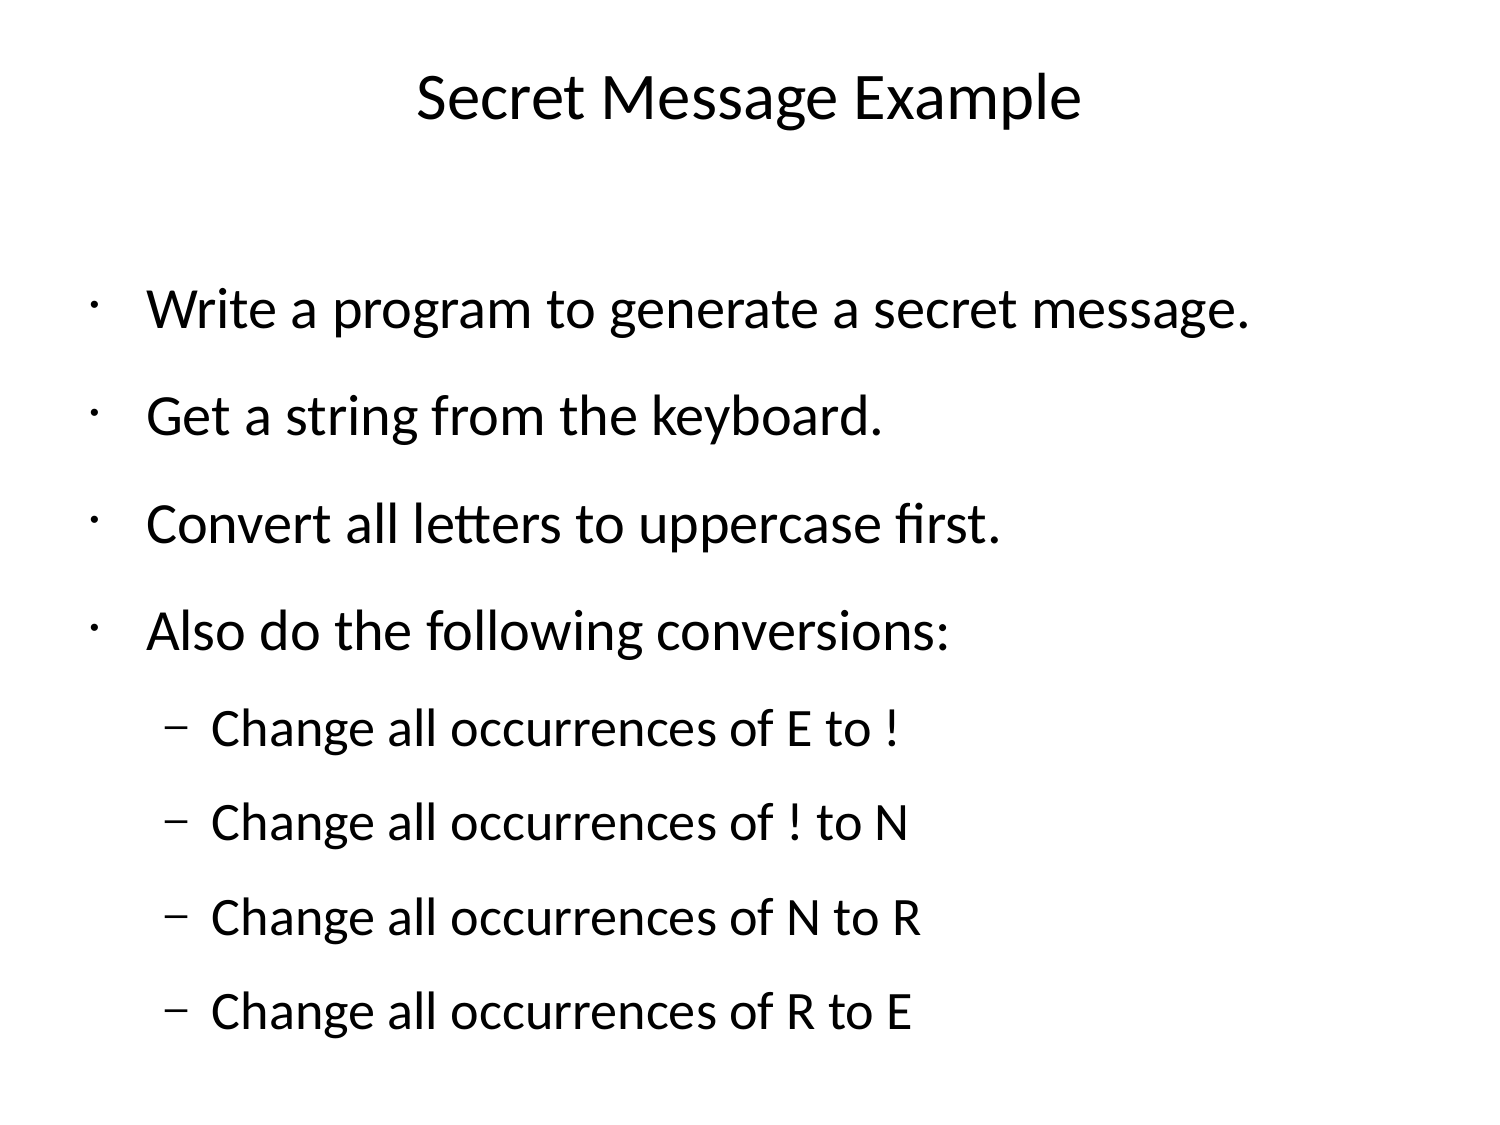

# Secret Message Example
Write a program to generate a secret message.
Get a string from the keyboard.
Convert all letters to uppercase first.
Also do the following conversions:
Change all occurrences of E to !
Change all occurrences of ! to N
Change all occurrences of N to R
Change all occurrences of R to E